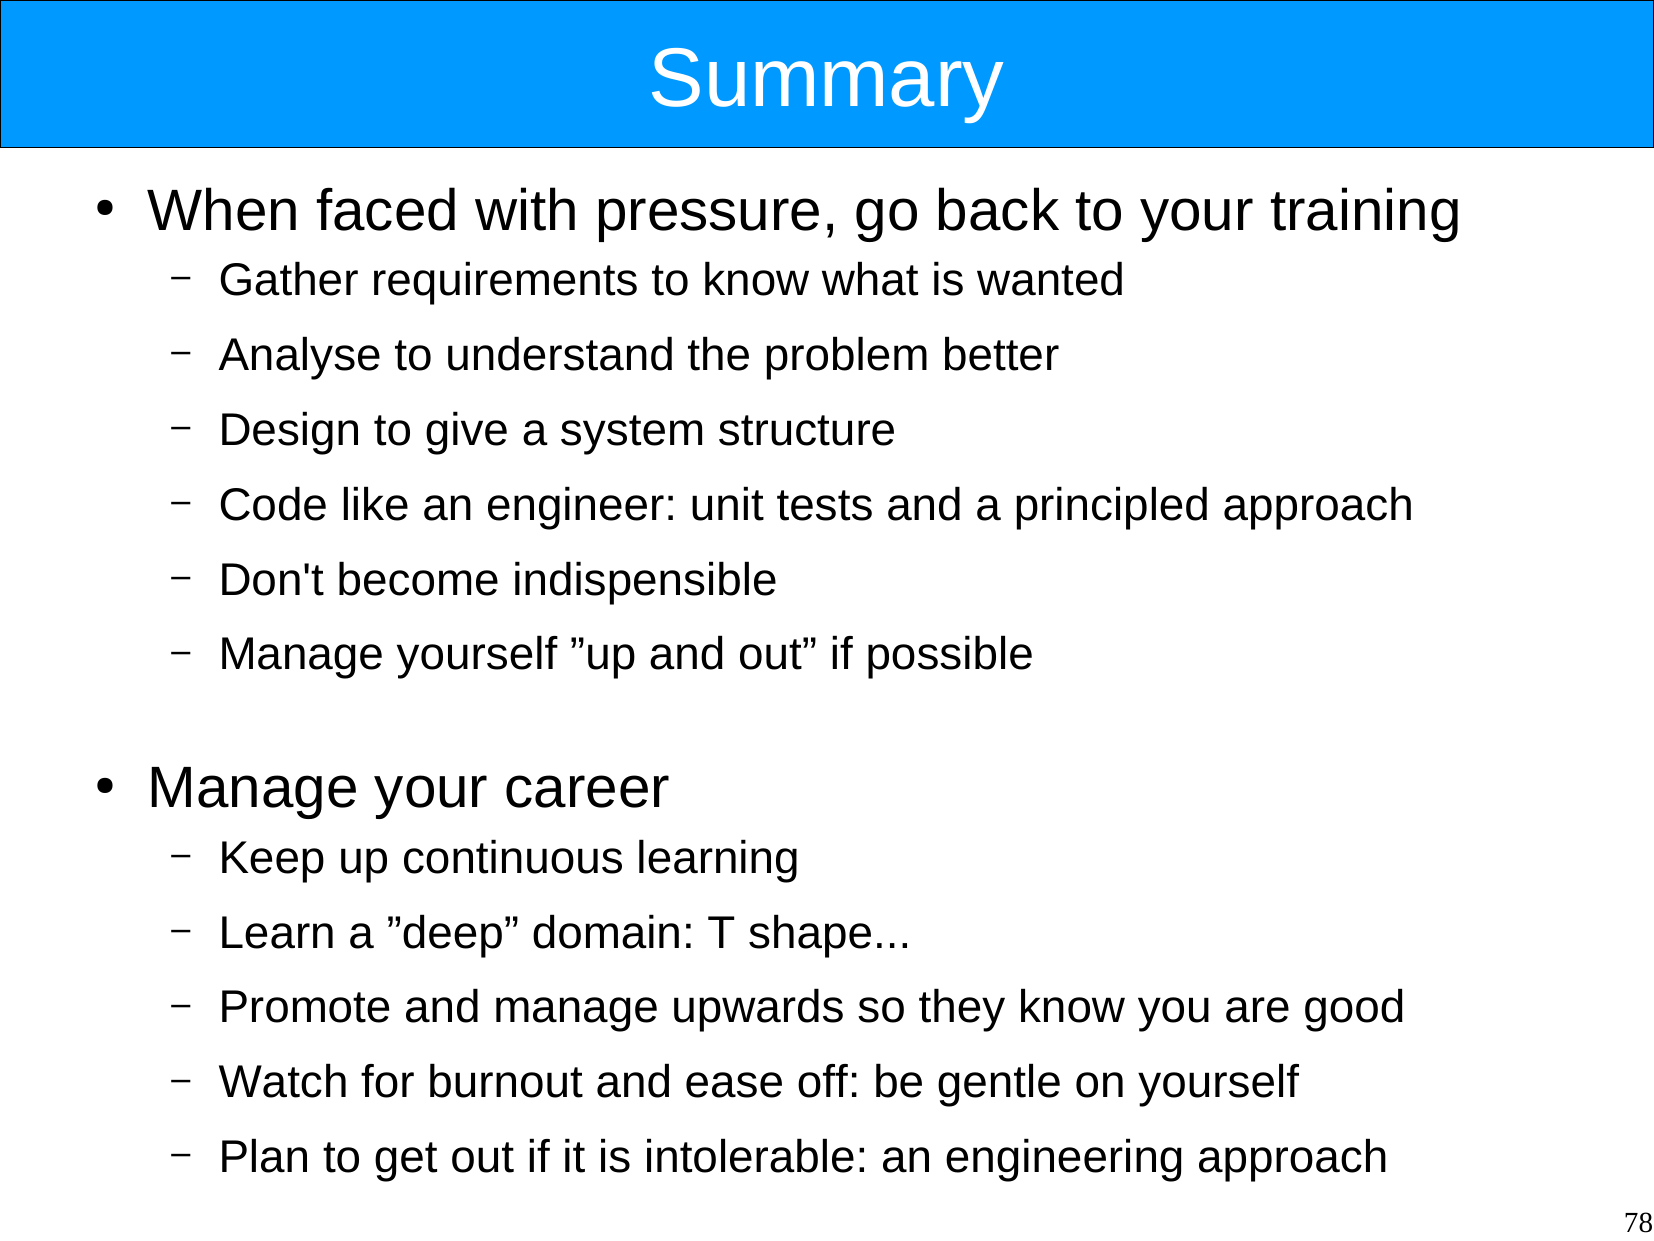

# Summary
When faced with pressure, go back to your training
Gather requirements to know what is wanted
Analyse to understand the problem better
Design to give a system structure
Code like an engineer: unit tests and a principled approach
Don't become indispensible
Manage yourself ”up and out” if possible
Manage your career
Keep up continuous learning
Learn a ”deep” domain: T shape...
Promote and manage upwards so they know you are good
Watch for burnout and ease off: be gentle on yourself
Plan to get out if it is intolerable: an engineering approach
78